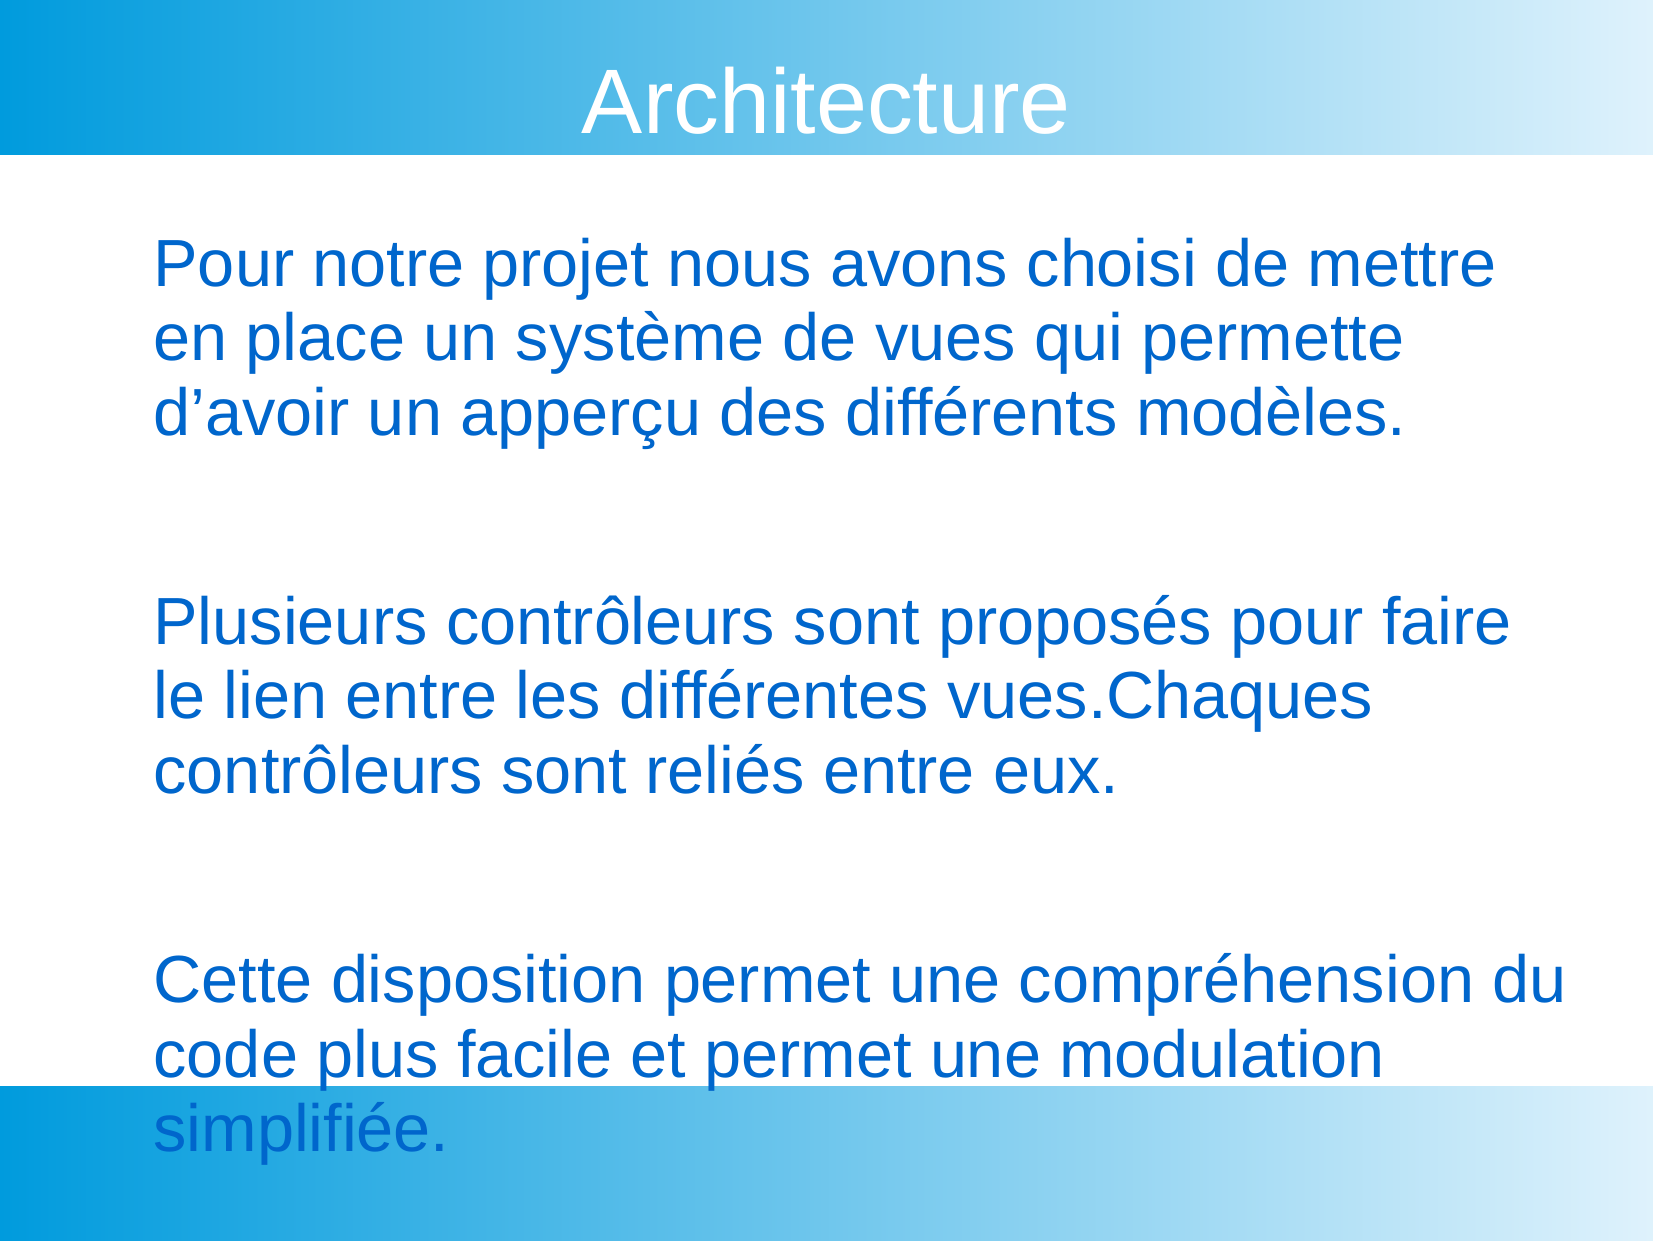

# Architecture
Pour notre projet nous avons choisi de mettre en place un système de vues qui permette d’avoir un apperçu des différents modèles.
Plusieurs contrôleurs sont proposés pour faire le lien entre les différentes vues.Chaques contrôleurs sont reliés entre eux.
Cette disposition permet une compréhension du code plus facile et permet une modulation simplifiée.